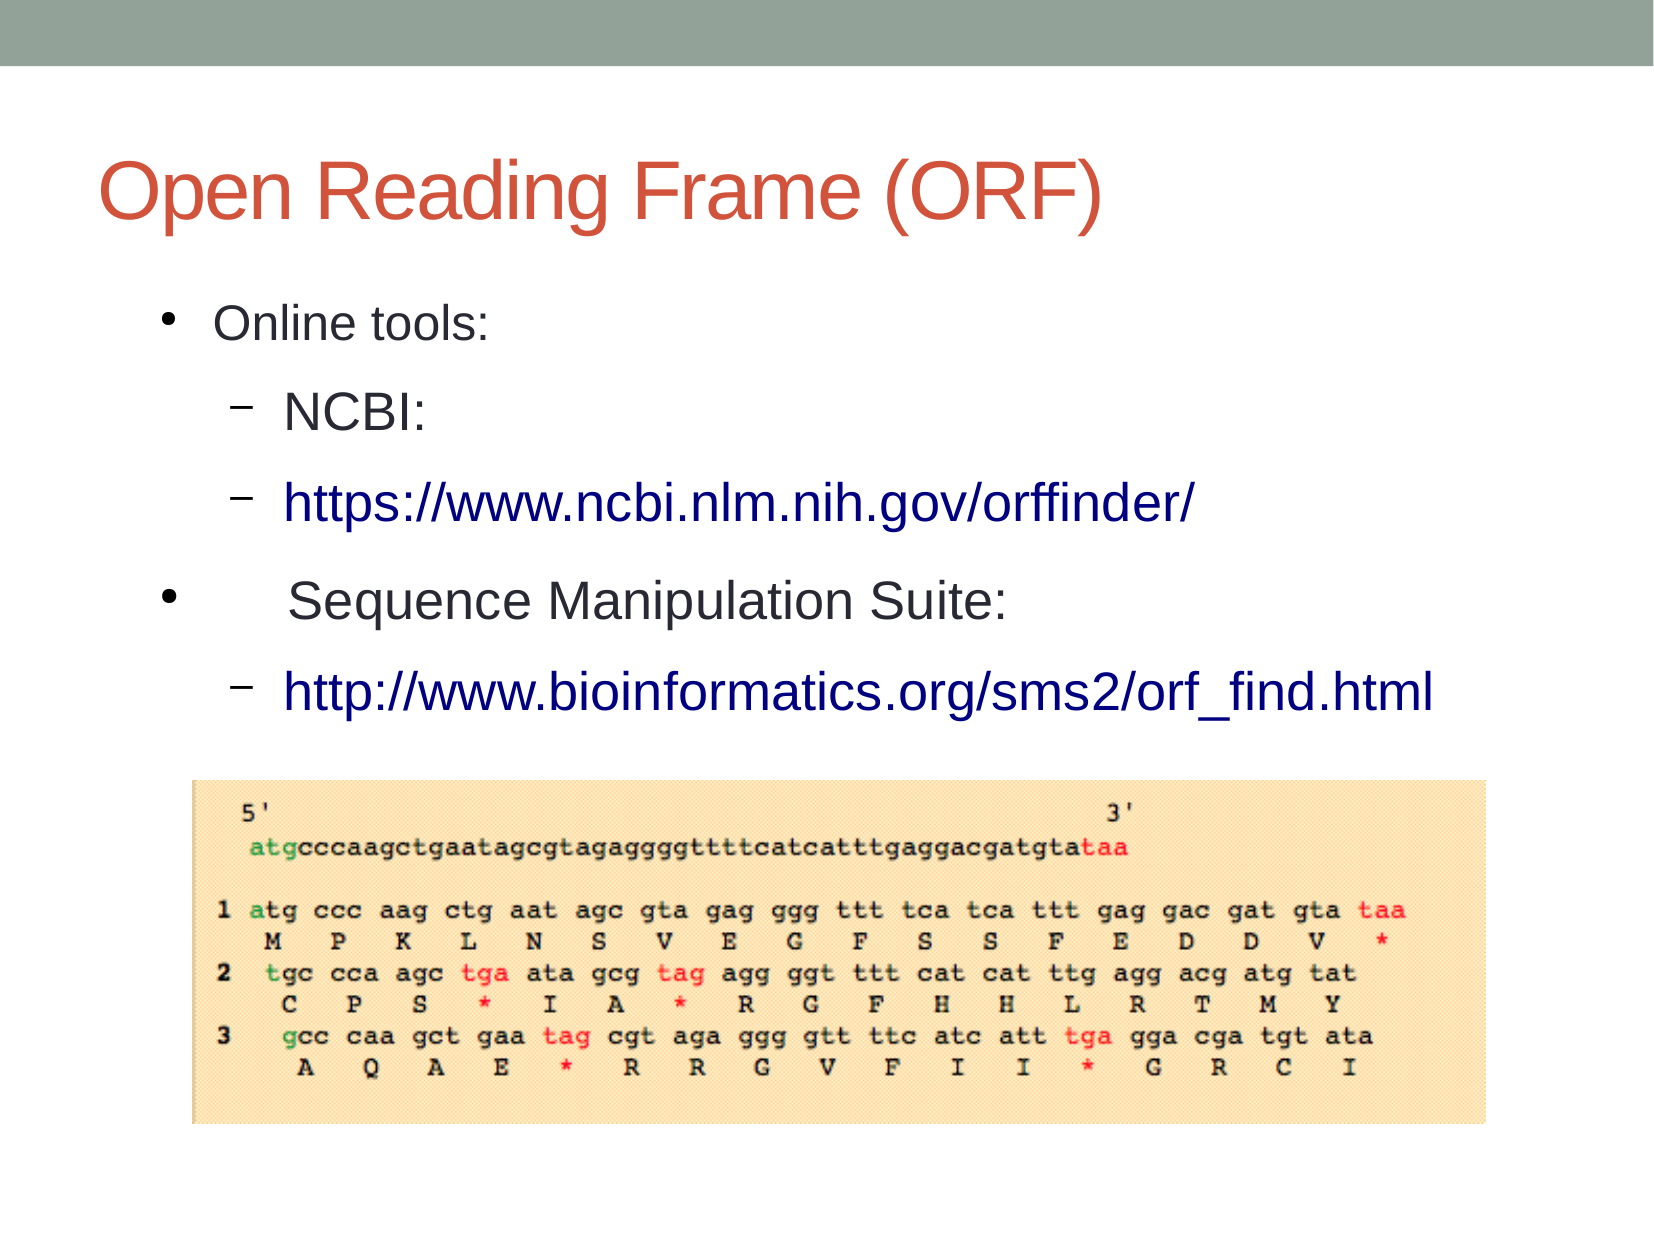

# Open Reading Frame (ORF)
Online tools:
NCBI:
https://www.ncbi.nlm.nih.gov/orffinder/
 	Sequence Manipulation Suite:
http://www.bioinformatics.org/sms2/orf_find.html